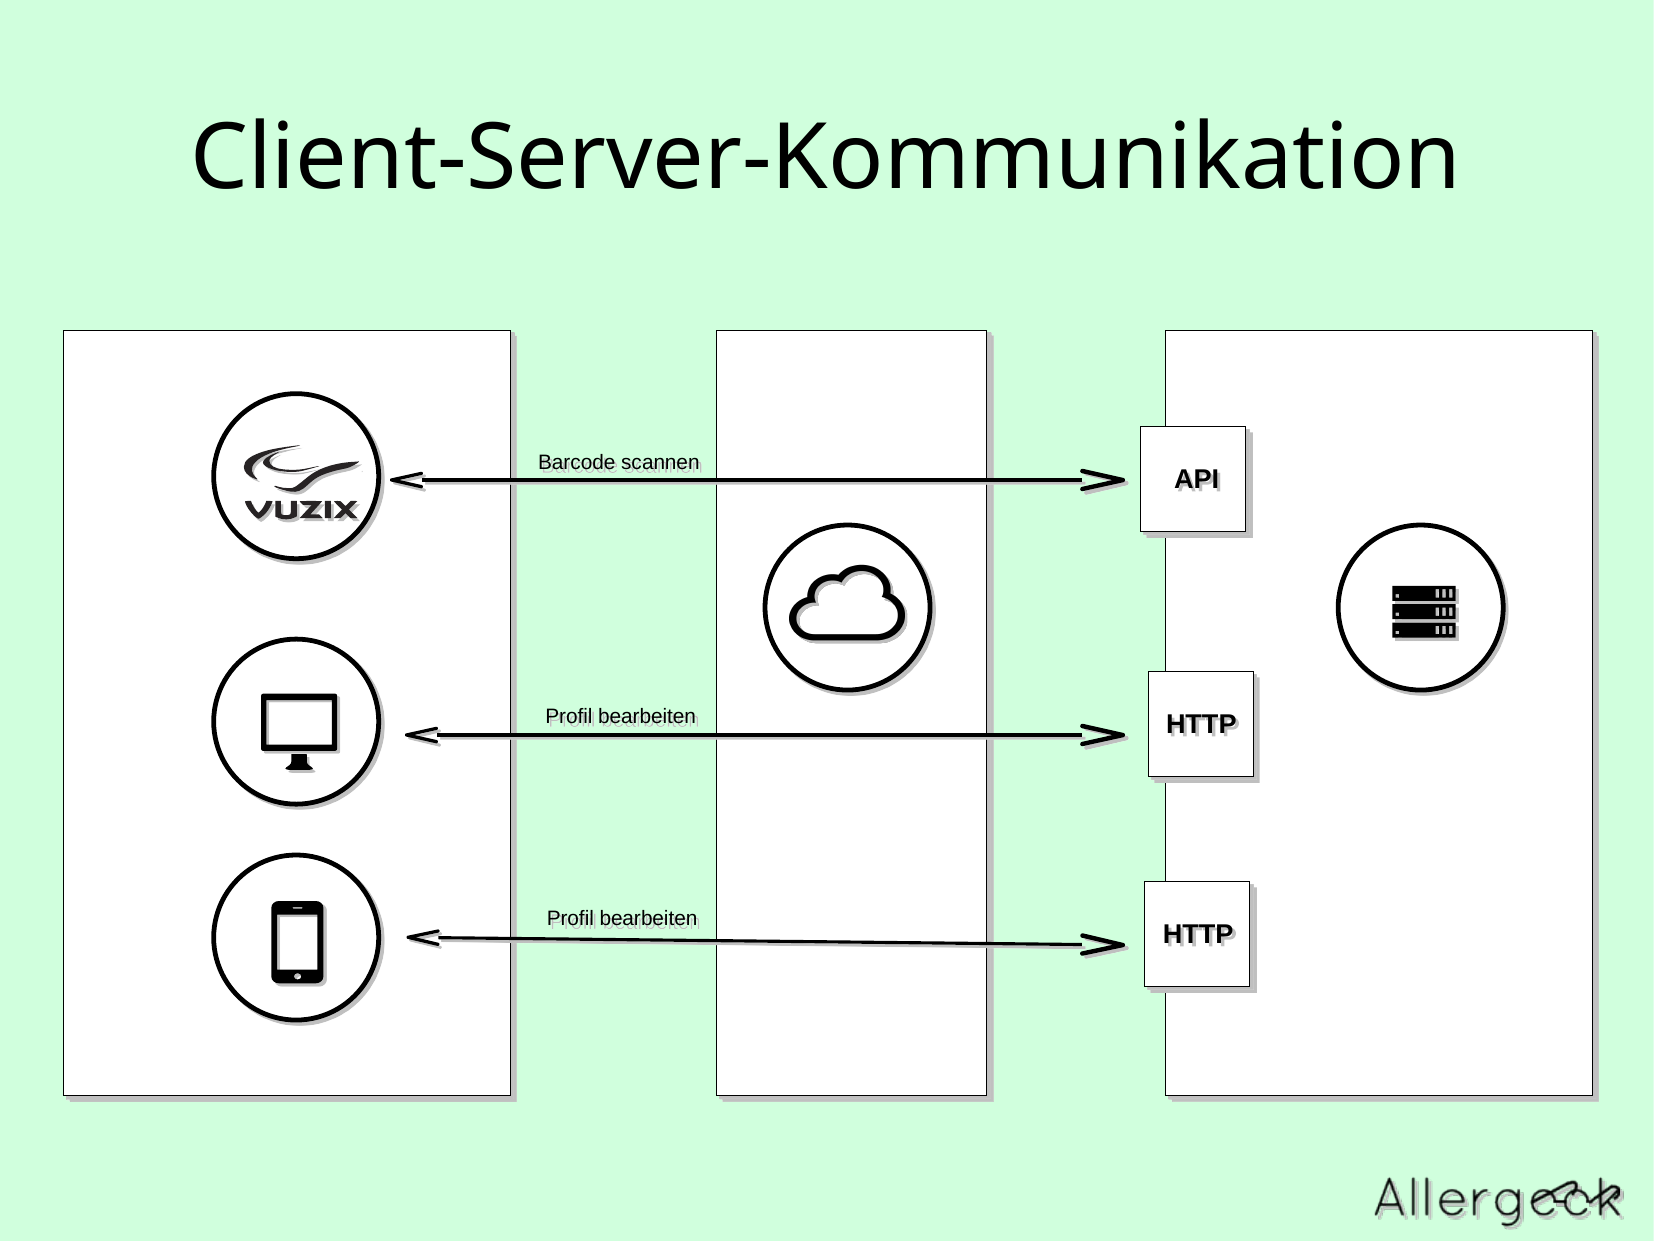

# Client-Server-Kommunikation
Barcode scannen
API
Profil bearbeiten
HTTP
Profil bearbeiten
HTTP